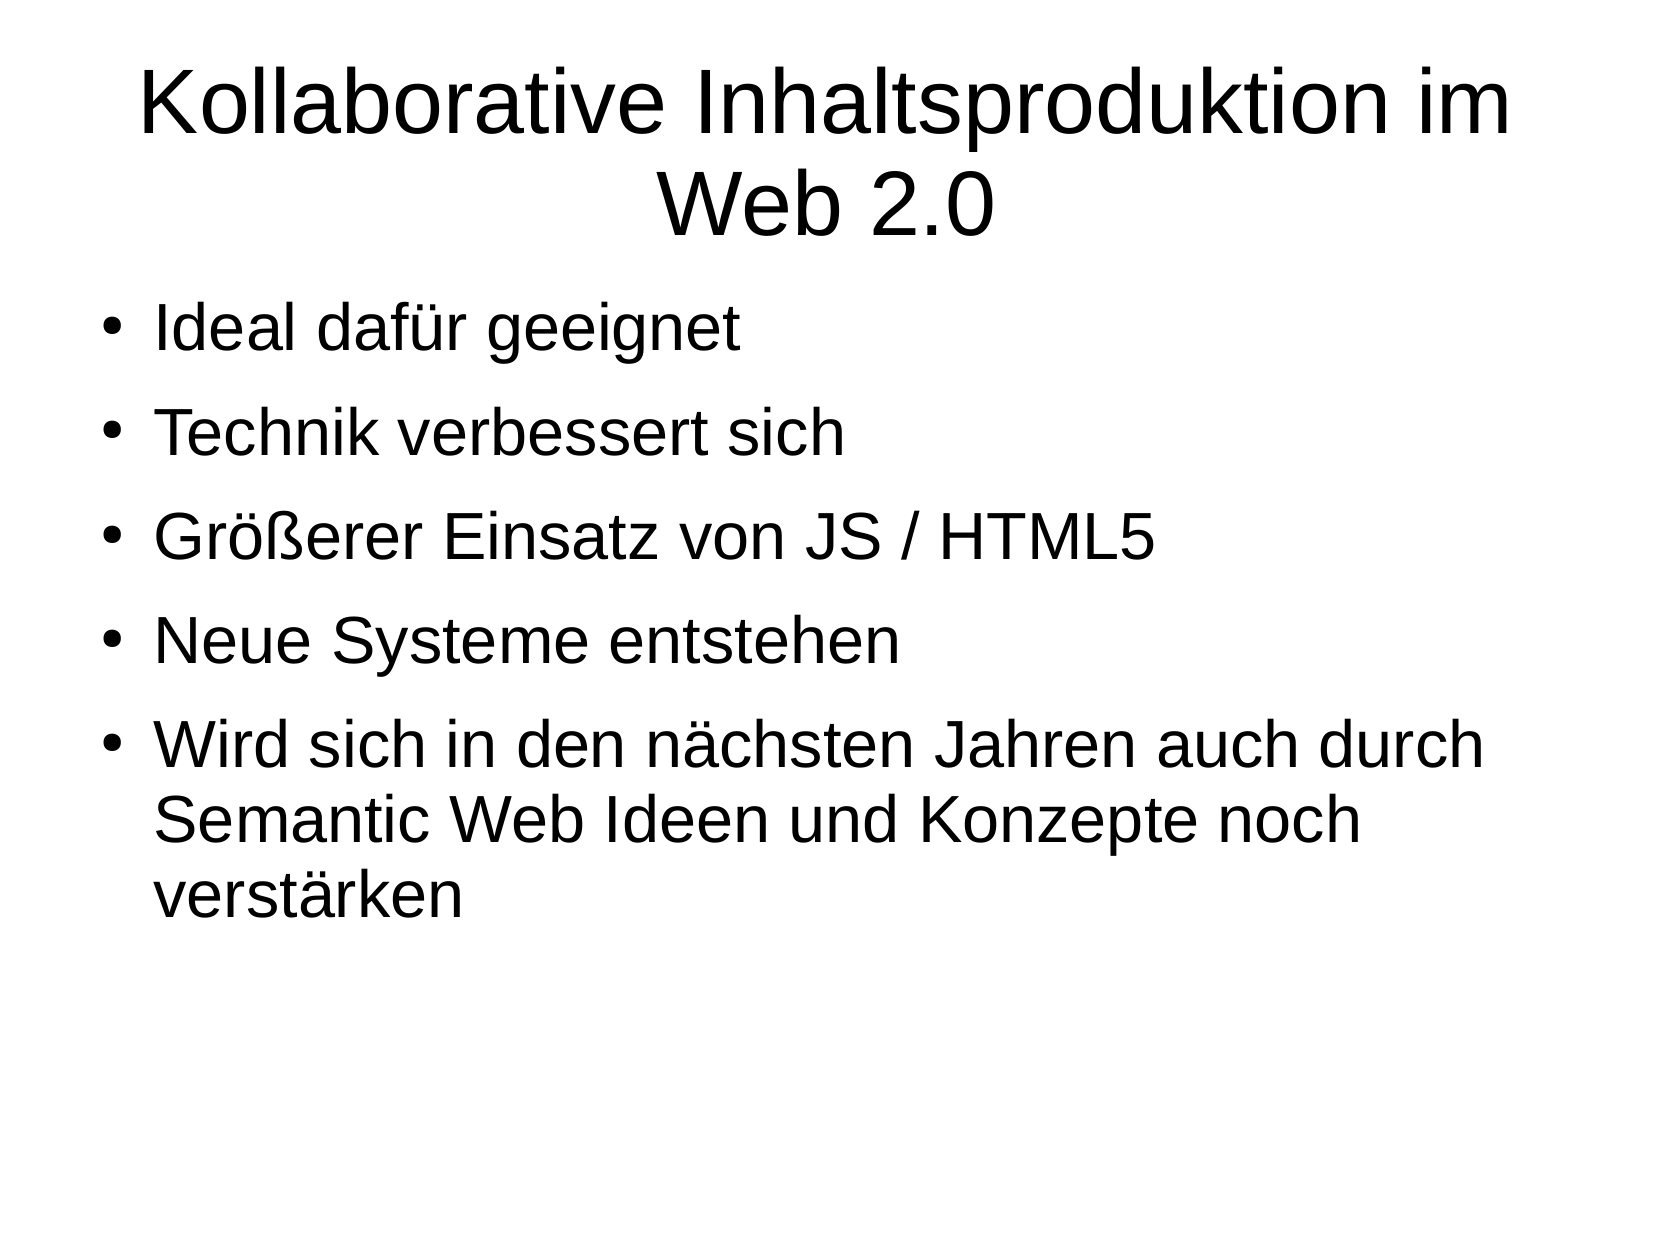

# Kollaborative Inhaltsproduktion im Web 2.0
Ideal dafür geeignet
Technik verbessert sich
Größerer Einsatz von JS / HTML5
Neue Systeme entstehen
Wird sich in den nächsten Jahren auch durch Semantic Web Ideen und Konzepte noch verstärken